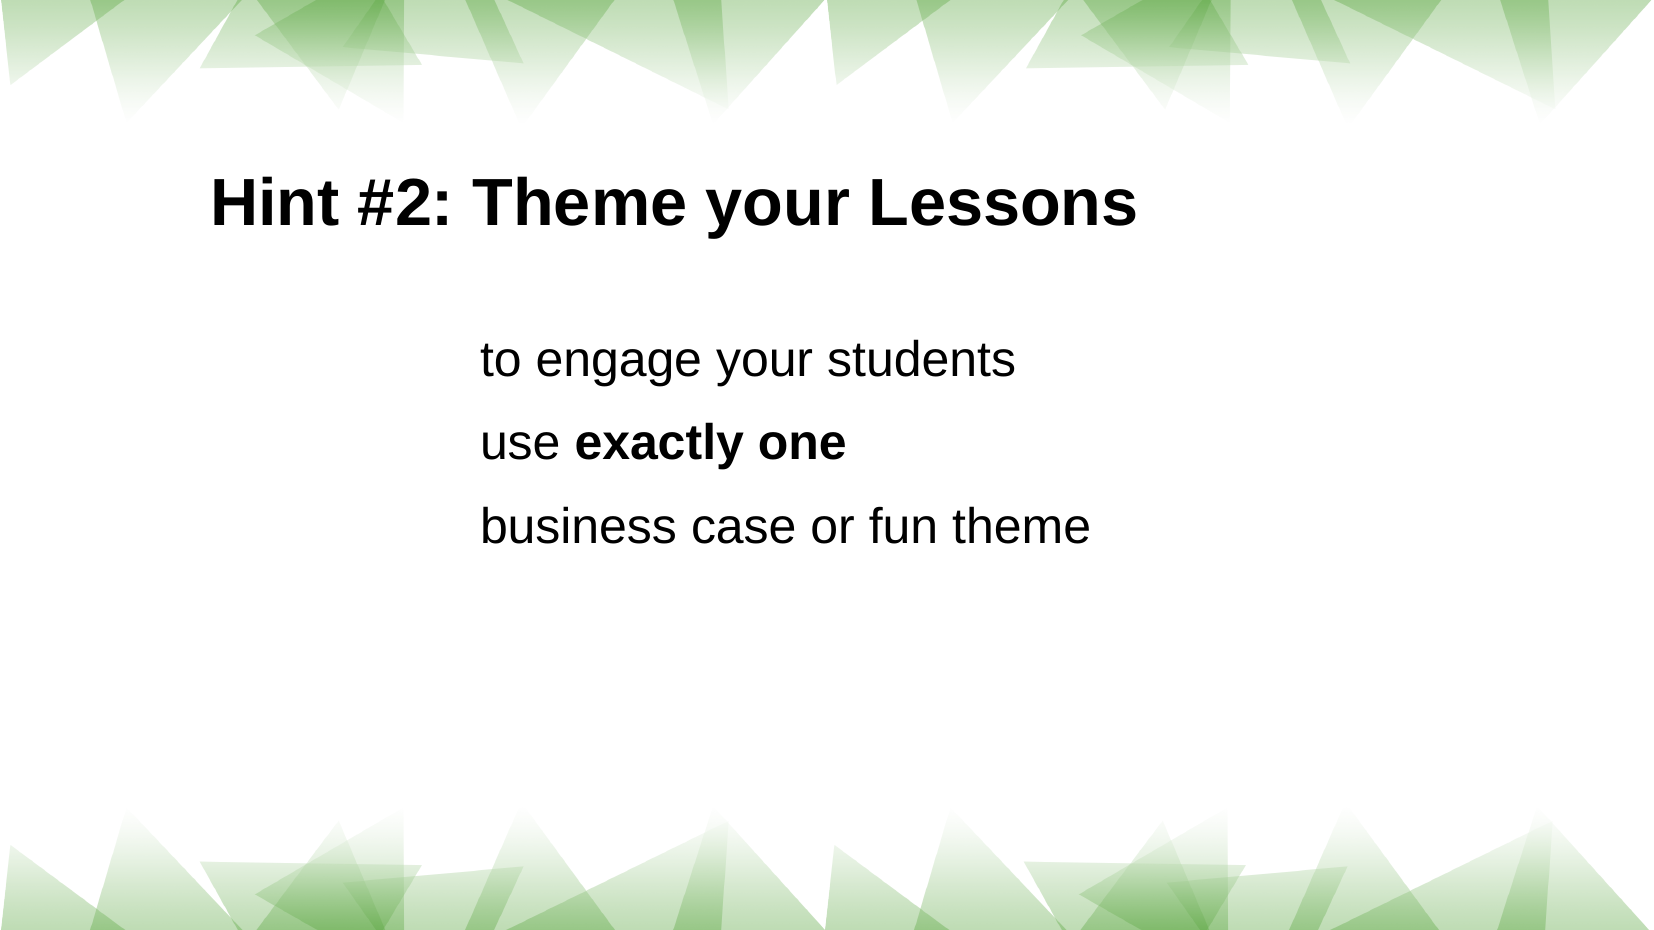

# Hint #2: Theme your Lessons
to engage your students
use exactly one
business case or fun theme